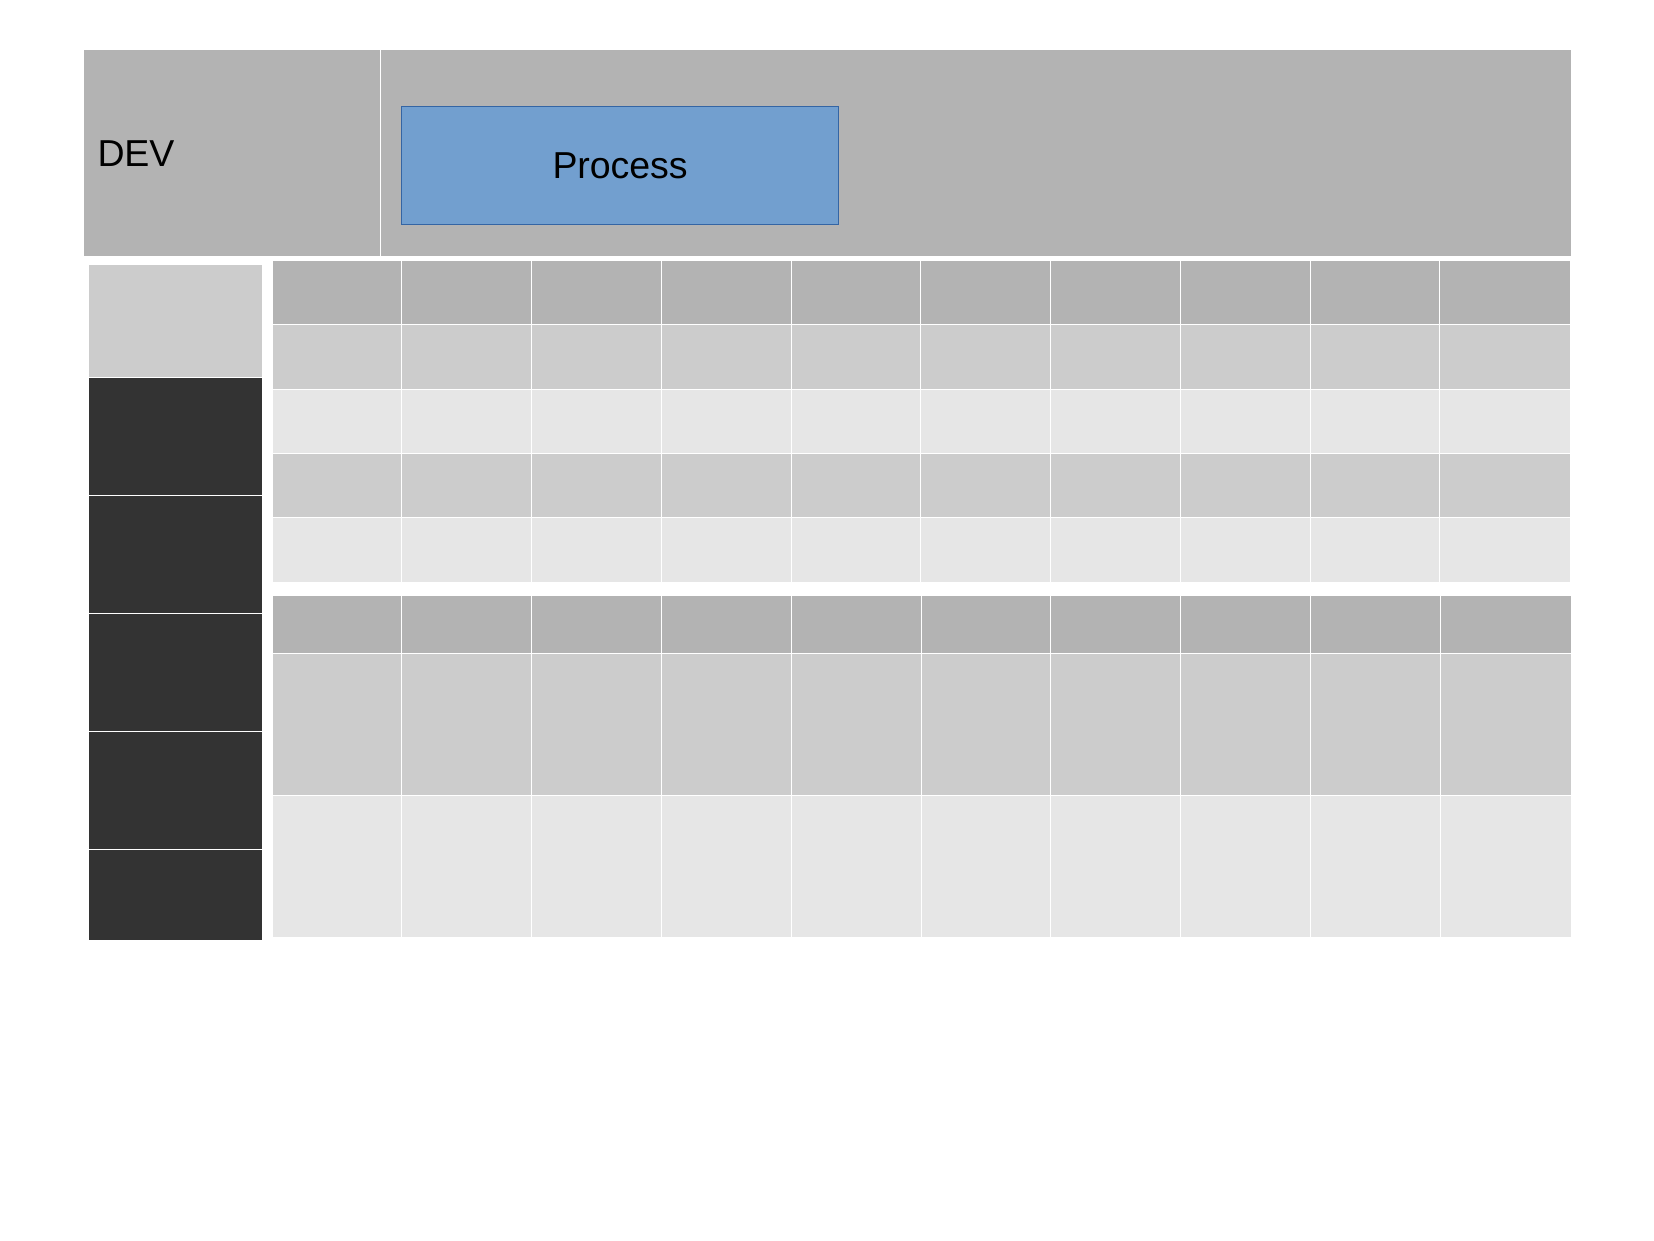

#
| DEV | |
| --- | --- |
Process
| | | | | | | | | | |
| --- | --- | --- | --- | --- | --- | --- | --- | --- | --- |
| | | | | | | | | | |
| | | | | | | | | | |
| | | | | | | | | | |
| | | | | | | | | | |
| |
| --- |
| |
| |
| |
| |
| |
| | | | | | | | | | |
| --- | --- | --- | --- | --- | --- | --- | --- | --- | --- |
| | | | | | | | | | |
| | | | | | | | | | |